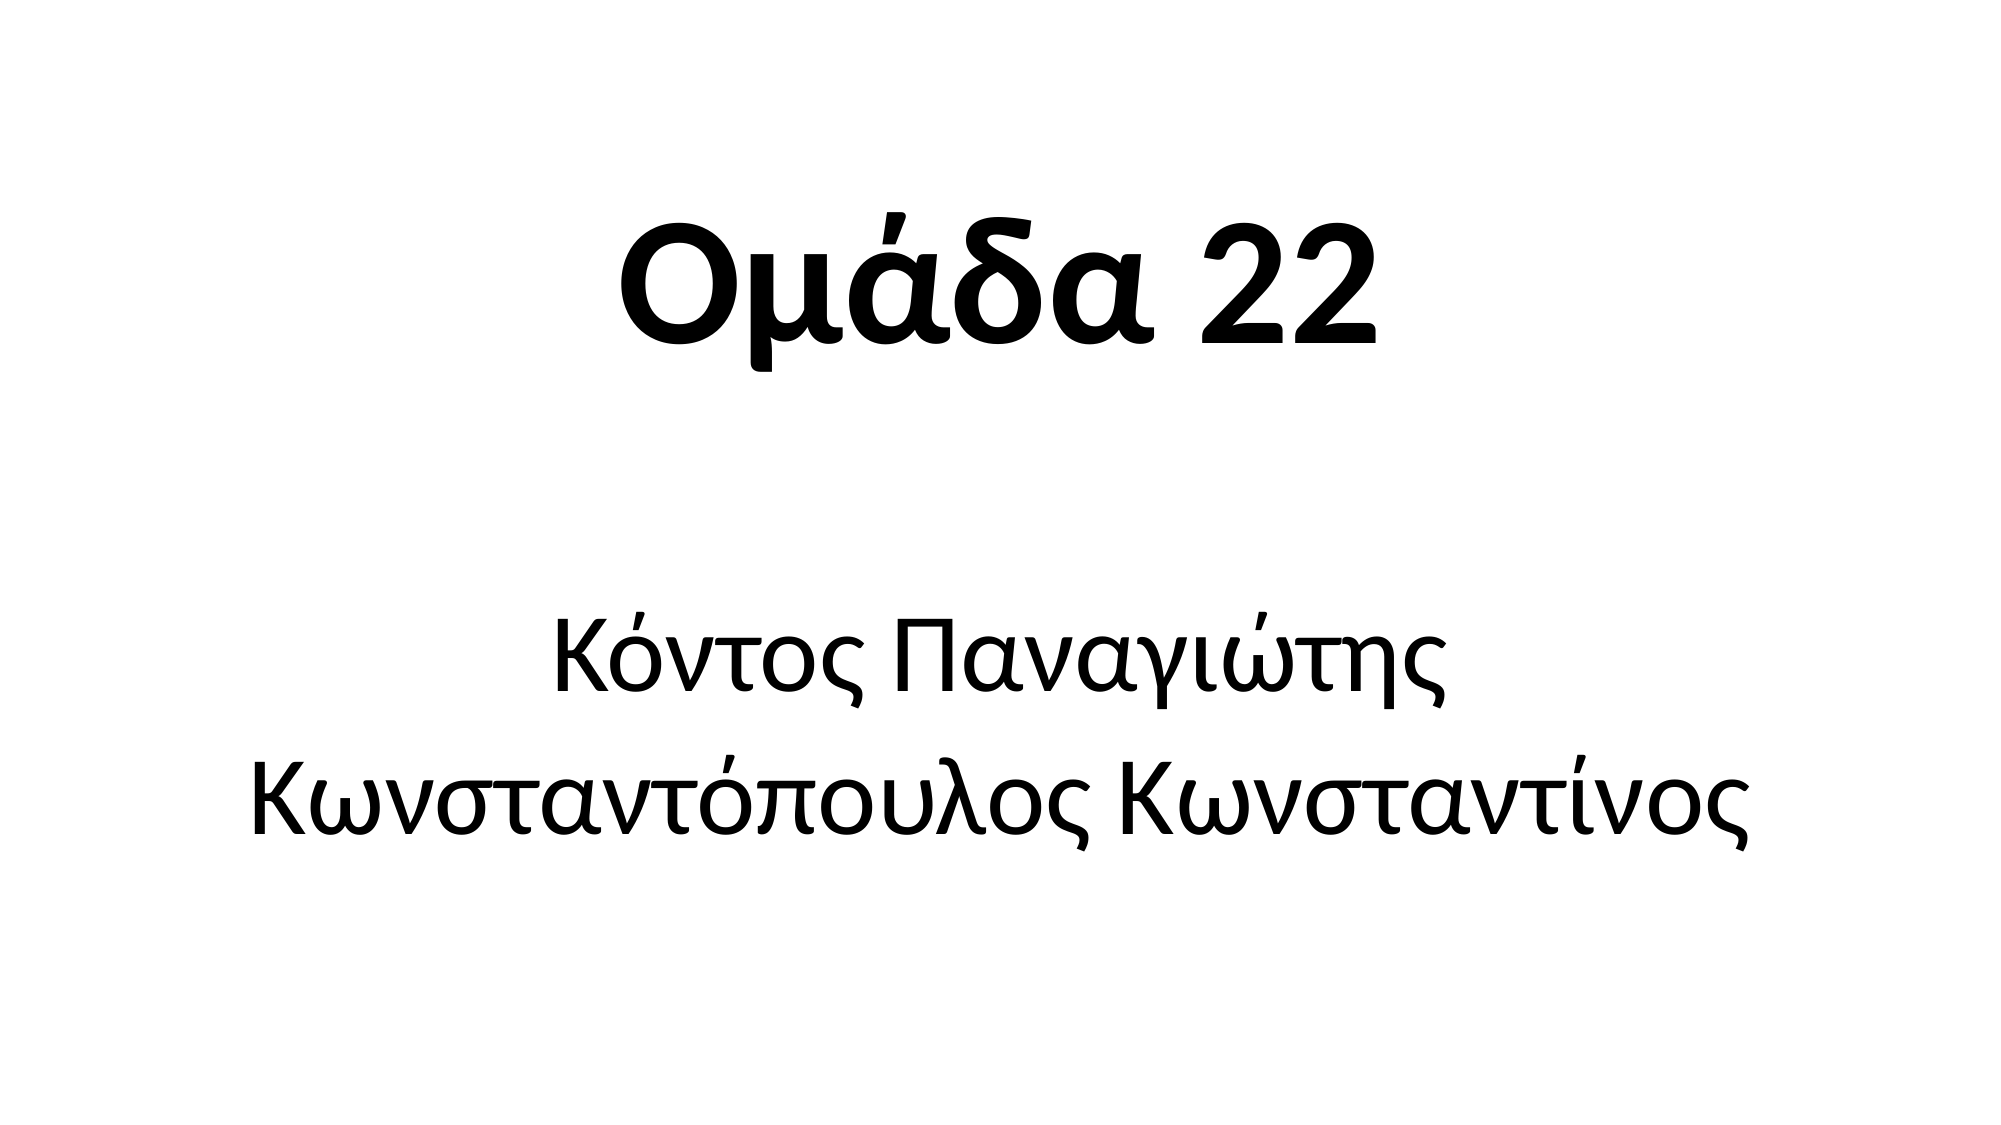

# Ομάδα 22
Κόντος Παναγιώτης
Κωνσταντόπουλος Κωνσταντίνος